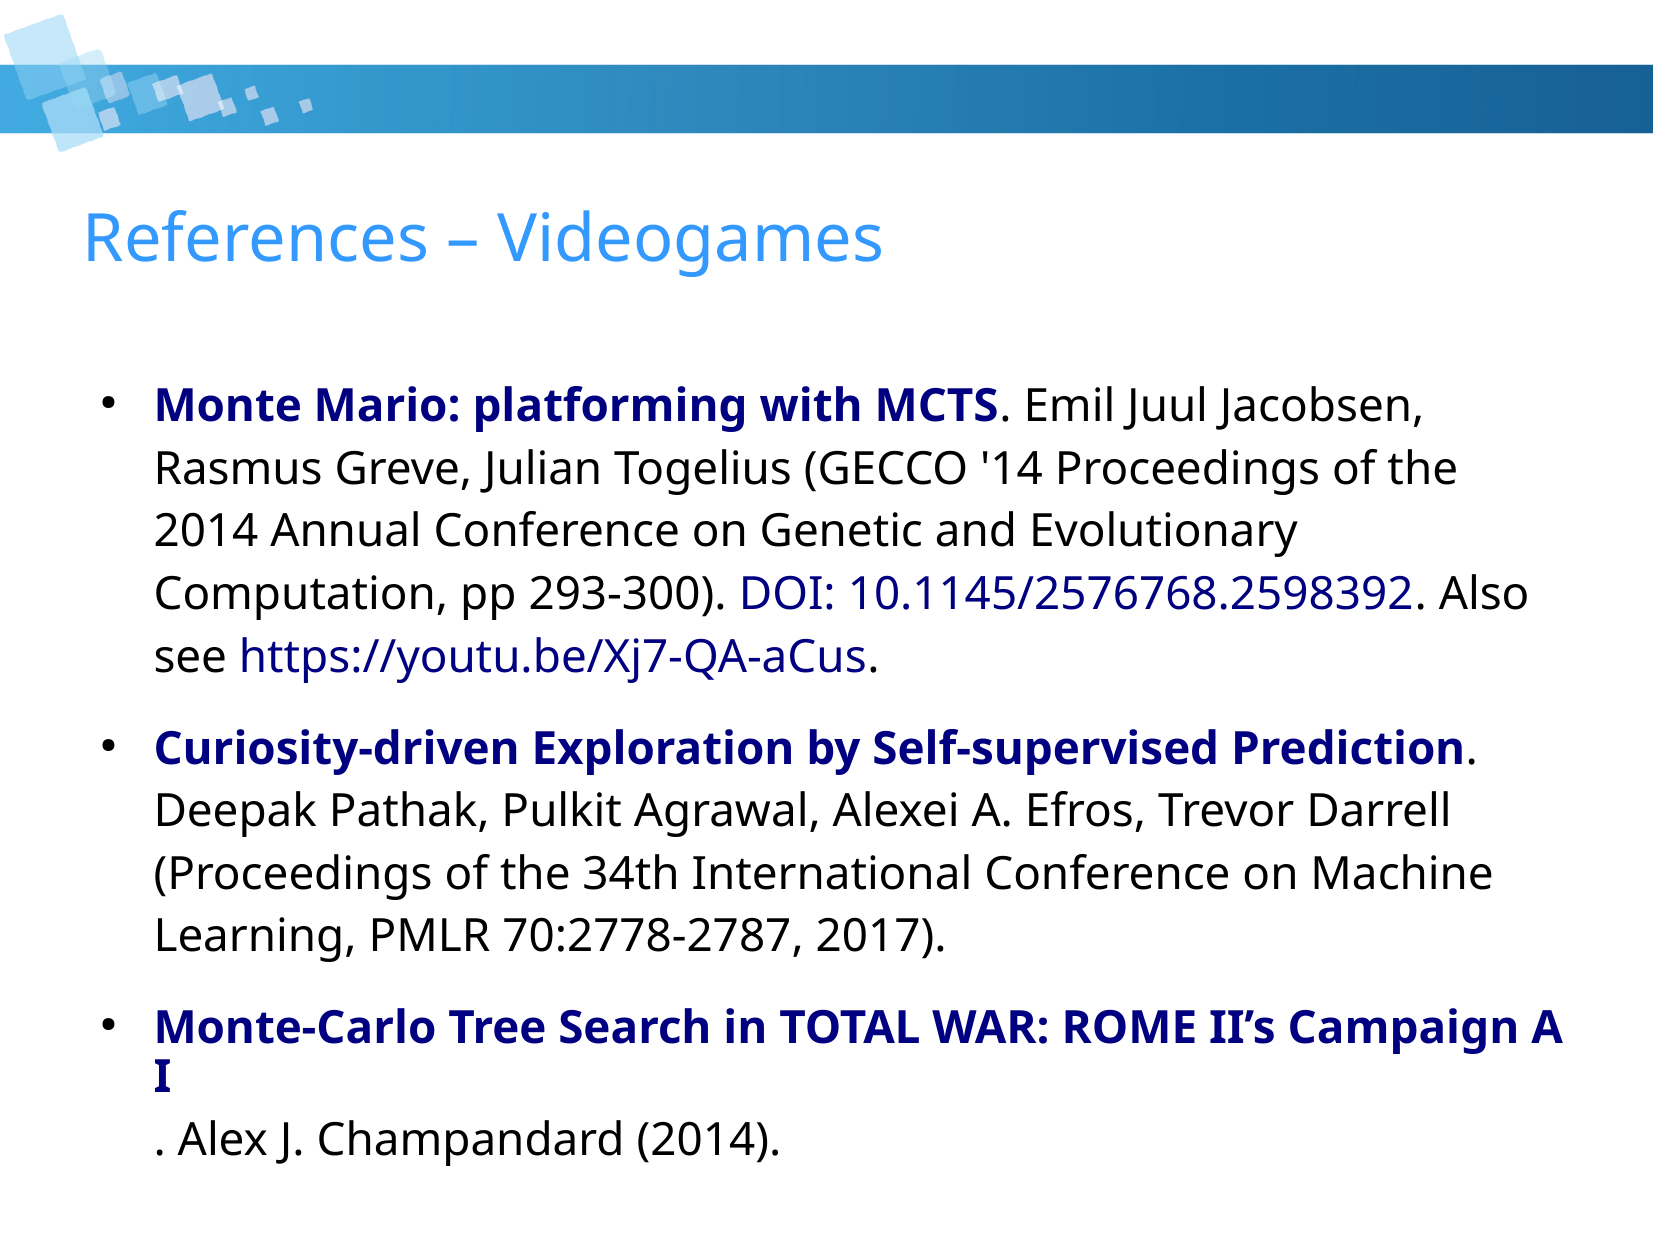

# References – Videogames
Monte Mario: platforming with MCTS. Emil Juul Jacobsen, Rasmus Greve, Julian Togelius (GECCO '14 Proceedings of the 2014 Annual Conference on Genetic and Evolutionary Computation, pp 293-300). DOI: 10.1145/2576768.2598392. Also see https://youtu.be/Xj7-QA-aCus.
Curiosity-driven Exploration by Self-supervised Prediction. Deepak Pathak, Pulkit Agrawal, Alexei A. Efros, Trevor Darrell (Proceedings of the 34th International Conference on Machine Learning, PMLR 70:2778-2787, 2017).
Monte-Carlo Tree Search in TOTAL WAR: ROME II’s Campaign AI. Alex J. Champandard (2014).